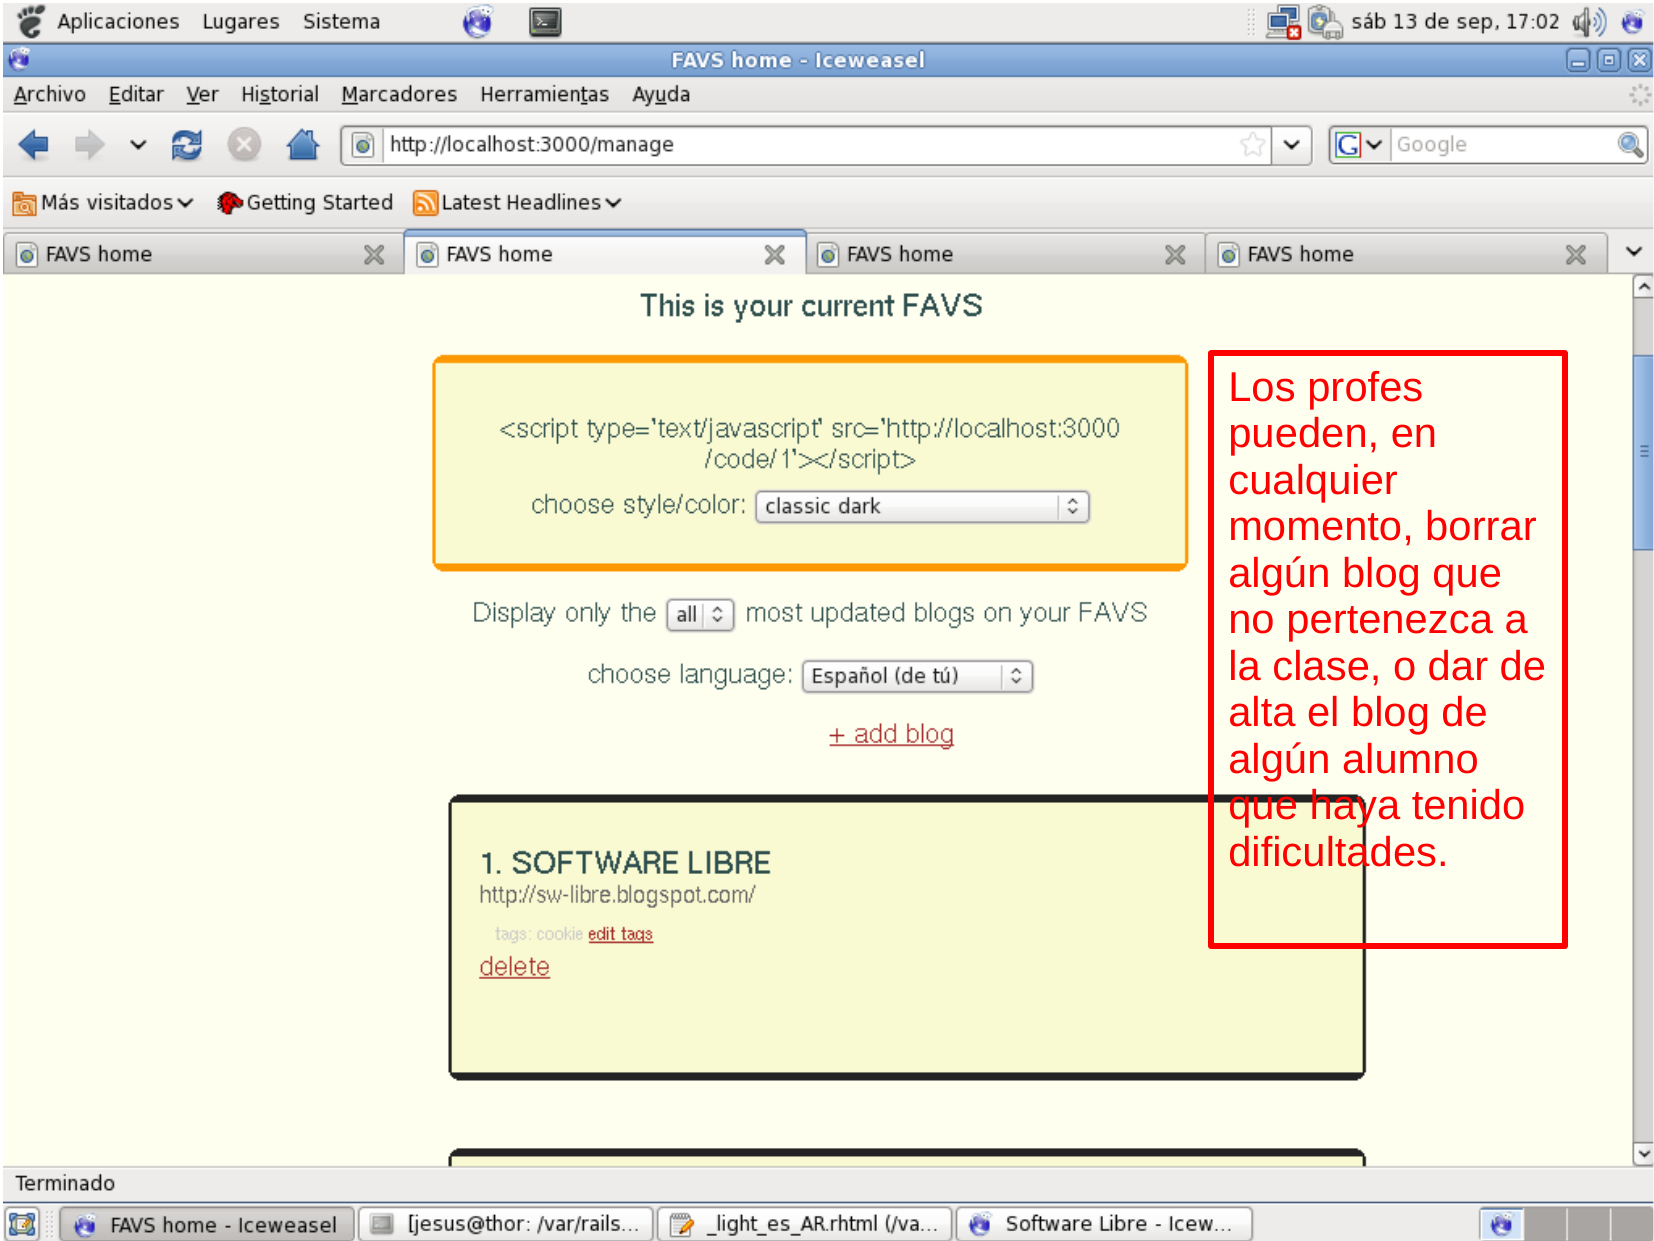

Los profes pueden, en cualquier momento, borrar algún blog que no pertenezca a la clase, o dar de alta el blog de algún alumno que haya tenido dificultades.